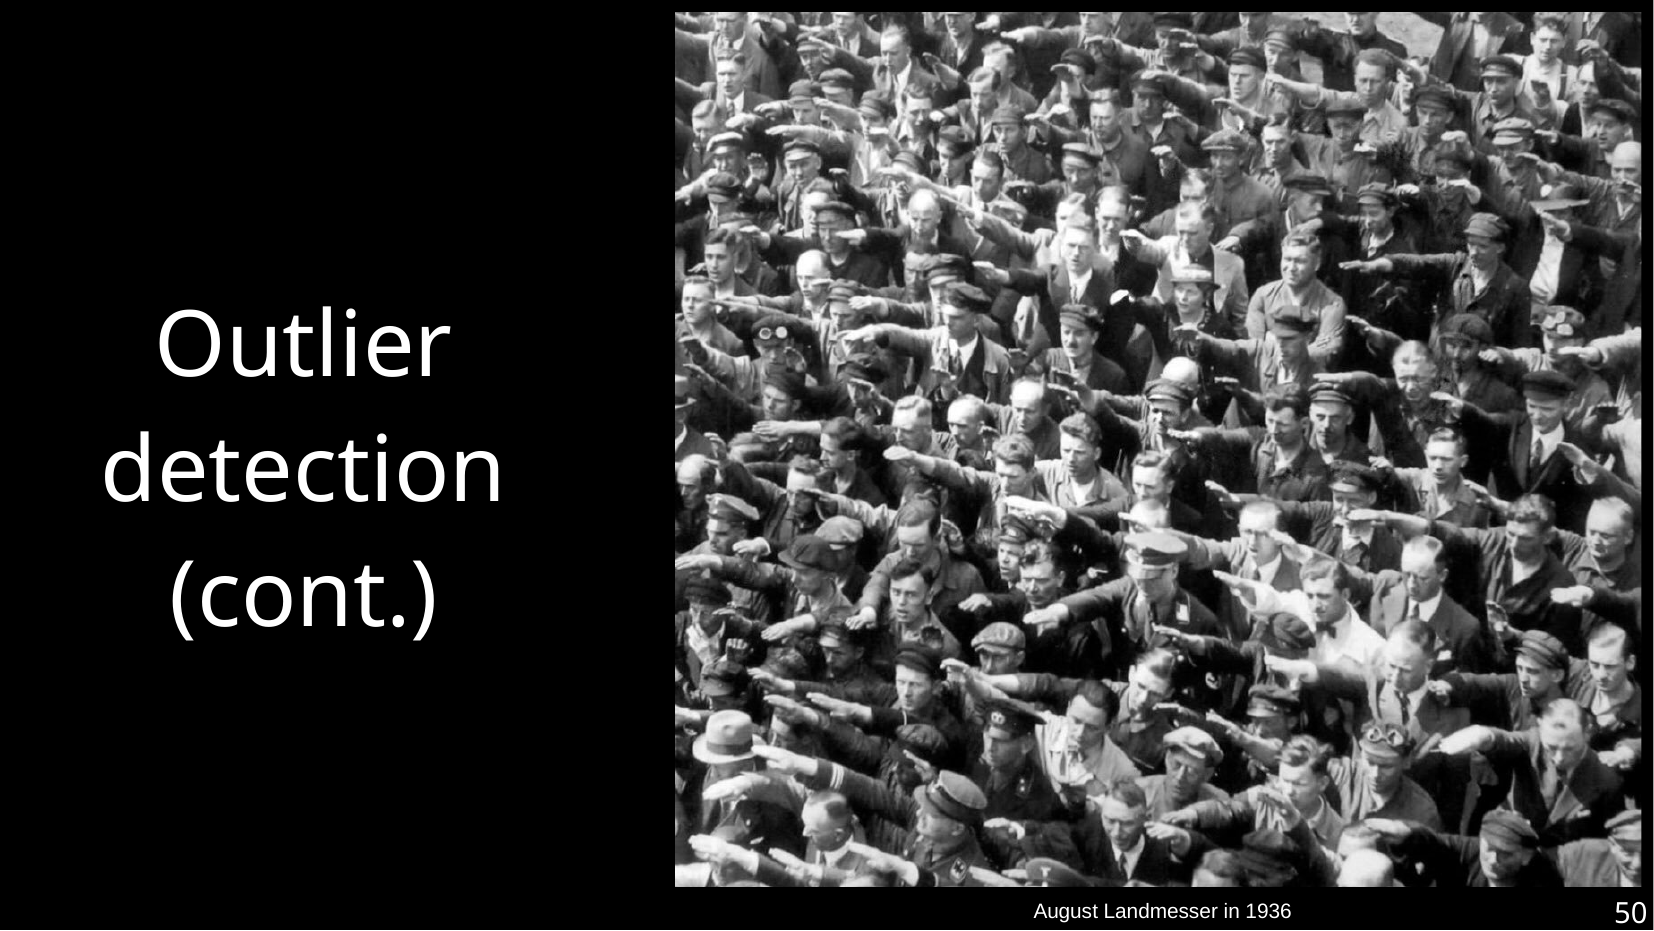

# Outlier detection (cont.)
50
August Landmesser in 1936